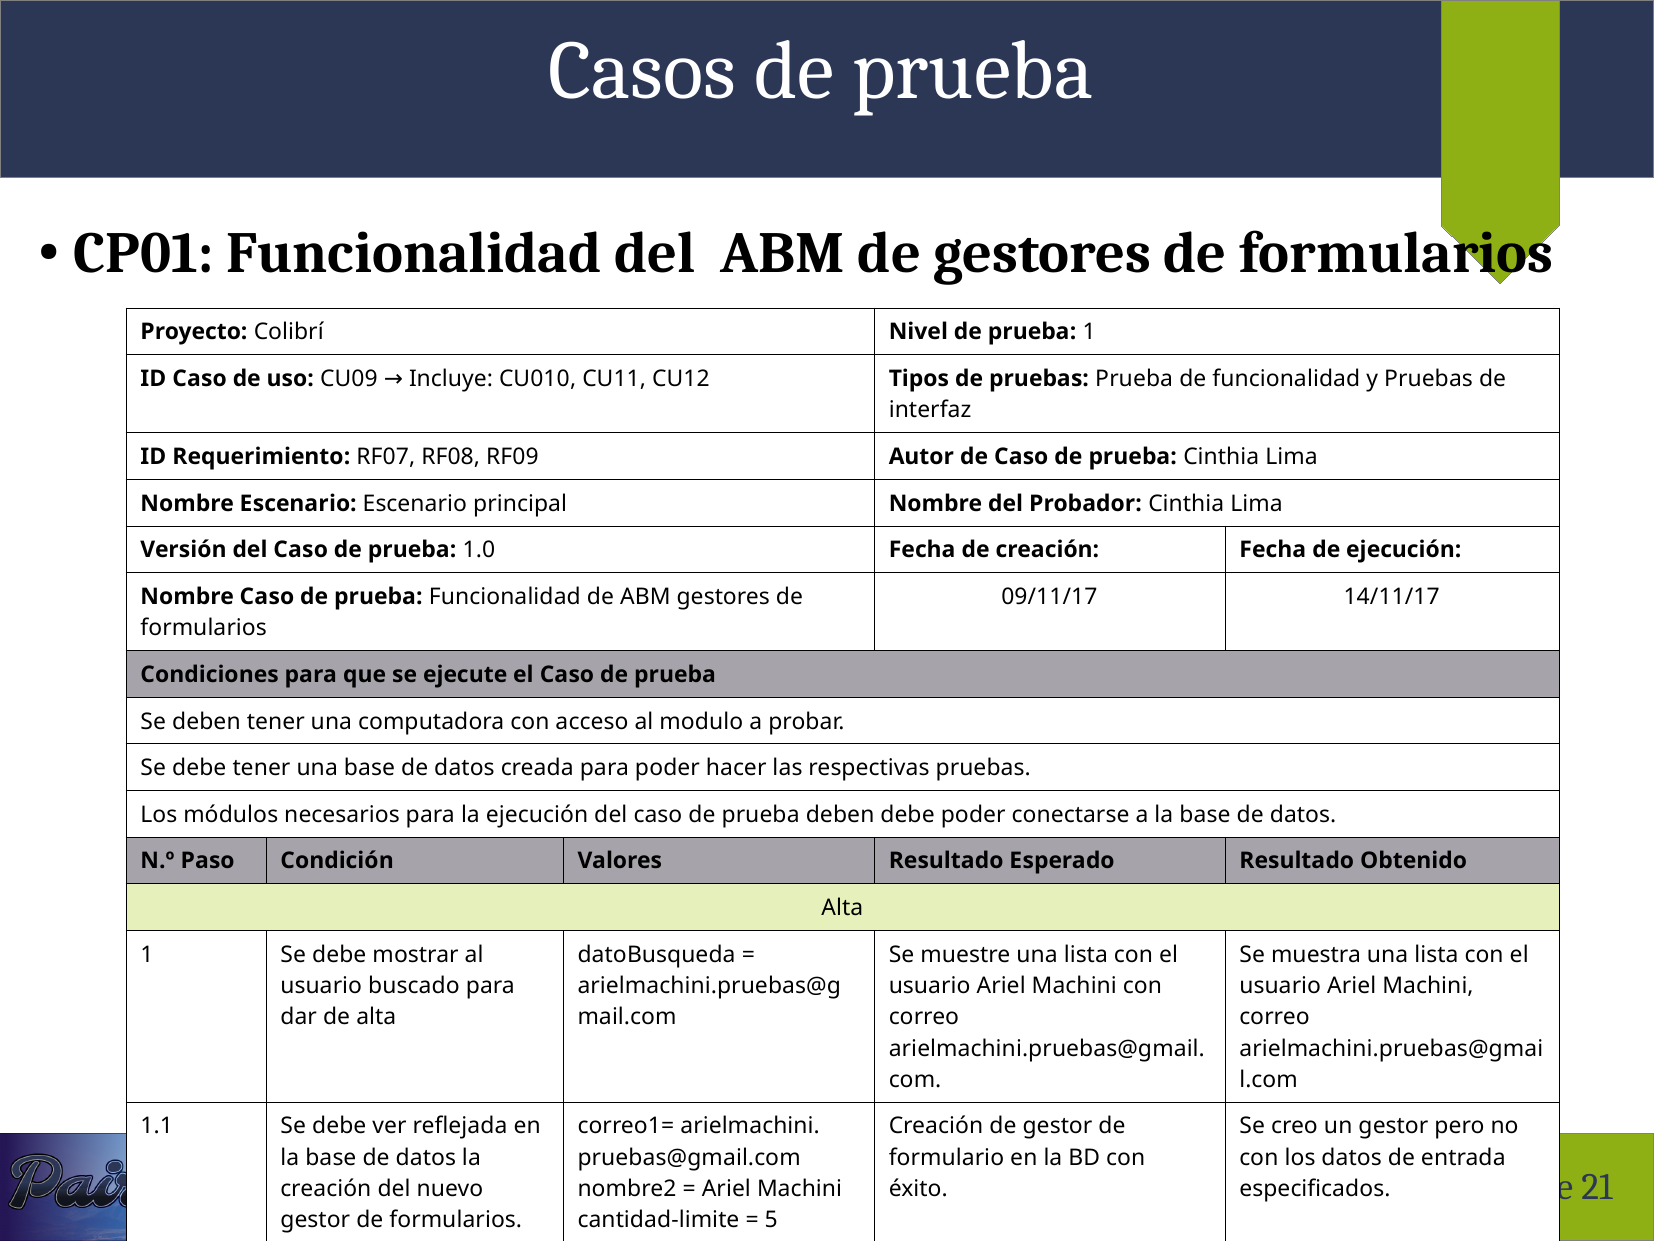

Casos de prueba
CP01: Funcionalidad del ABM de gestores de formularios
| Proyecto: Colibrí | | | Nivel de prueba: 1 | |
| --- | --- | --- | --- | --- |
| ID Caso de uso: CU09 → Incluye: CU010, CU11, CU12 | | | Tipos de pruebas: Prueba de funcionalidad y Pruebas de interfaz | |
| ID Requerimiento: RF07, RF08, RF09 | | | Autor de Caso de prueba: Cinthia Lima | |
| Nombre Escenario: Escenario principal | | | Nombre del Probador: Cinthia Lima | |
| Versión del Caso de prueba: 1.0 | | | Fecha de creación: | Fecha de ejecución: |
| Nombre Caso de prueba: Funcionalidad de ABM gestores de formularios | | | 09/11/17 | 14/11/17 |
| Condiciones para que se ejecute el Caso de prueba | | | | |
| Se deben tener una computadora con acceso al modulo a probar. | | | | |
| Se debe tener una base de datos creada para poder hacer las respectivas pruebas. | | | | |
| Los módulos necesarios para la ejecución del caso de prueba deben debe poder conectarse a la base de datos. | | | | |
| N.º Paso | Condición | Valores | Resultado Esperado | Resultado Obtenido |
| Alta | | | | |
| 1 | Se debe mostrar al usuario buscado para dar de alta | datoBusqueda = arielmachini.pruebas@gmail.com | Se muestre una lista con el usuario Ariel Machini con correo arielmachini.pruebas@gmail.com. | Se muestra una lista con el usuario Ariel Machini, correo arielmachini.pruebas@gmail.com |
| 1.1 | Se debe ver reflejada en la base de datos la creación del nuevo gestor de formularios. | correo1= arielmachini. pruebas@gmail.com nombre2 = Ariel Machini cantidad-limite = 5 permanente = -3 libertad = Si | Creación de gestor de formulario en la BD con éxito. | Se creo un gestor pero no con los datos de entrada especificados. |
Lima Cinthia, Machini Ariel
 de 21